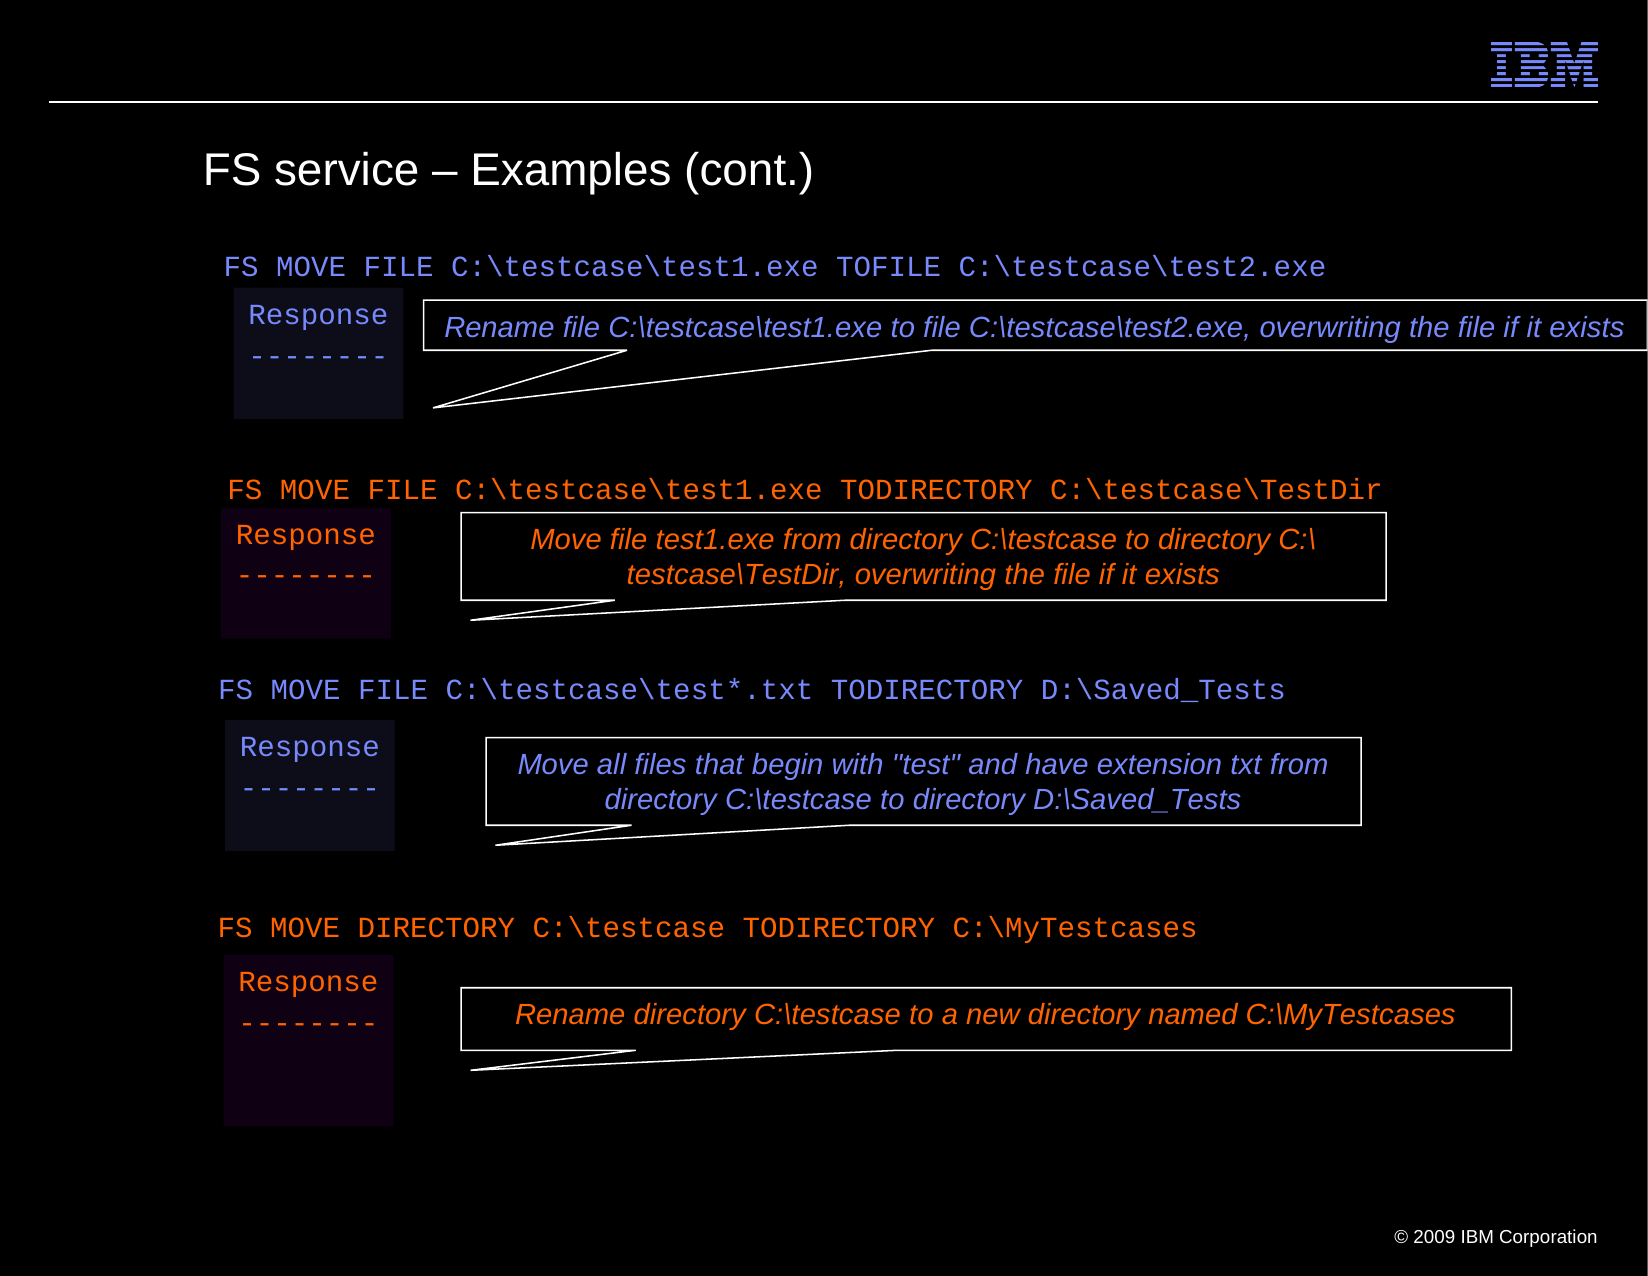

# FS service – Examples (cont.)
FS MOVE FILE C:\testcase\test1.exe TOFILE C:\testcase\test2.exe
Response
--------
Rename file C:\testcase\test1.exe to file C:\testcase\test2.exe, overwriting the file if it exists
 FS MOVE FILE C:\testcase\test1.exe TODIRECTORY C:\testcase\TestDir
Response
--------
Move file test1.exe from directory C:\testcase to directory C:\testcase\TestDir, overwriting the file if it exists
FS MOVE FILE C:\testcase\test*.txt TODIRECTORY D:\Saved_Tests
Response
--------
Move all files that begin with "test" and have extension txt from directory C:\testcase to directory D:\Saved_Tests
FS MOVE DIRECTORY C:\testcase TODIRECTORY C:\MyTestcases
Response
--------
Rename directory C:\testcase to a new directory named C:\MyTestcases